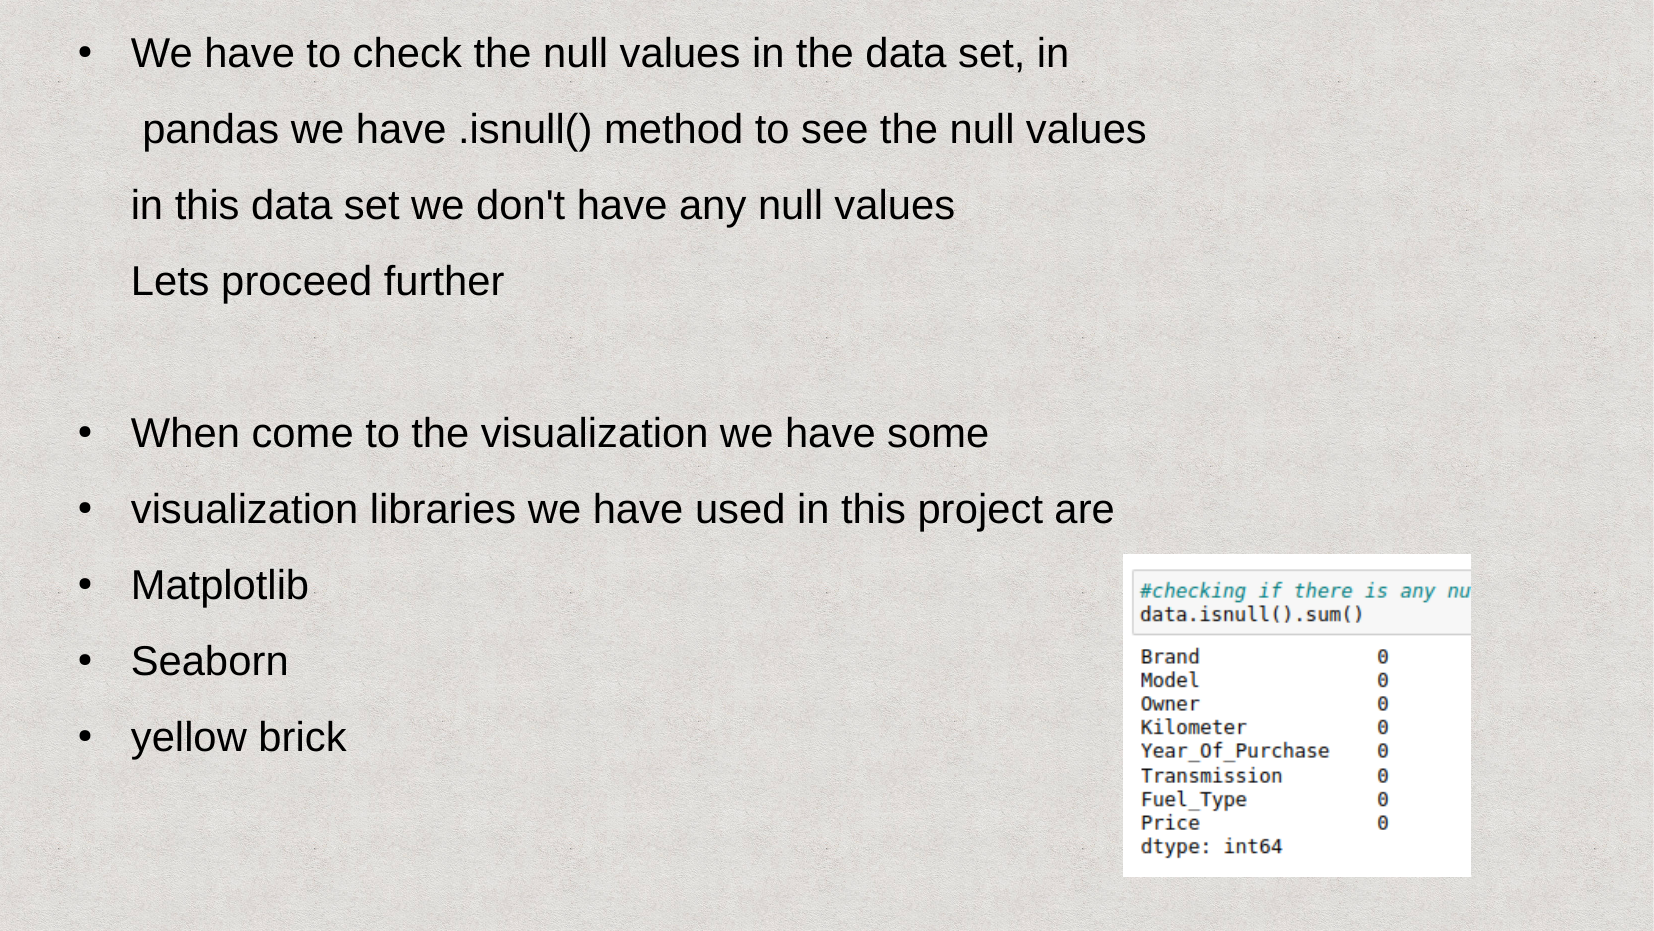

# We have to check the null values in the data set, in
 pandas we have .isnull() method to see the null values
in this data set we don't have any null values
Lets proceed further
When come to the visualization we have some
visualization libraries we have used in this project are
Matplotlib
Seaborn
yellow brick